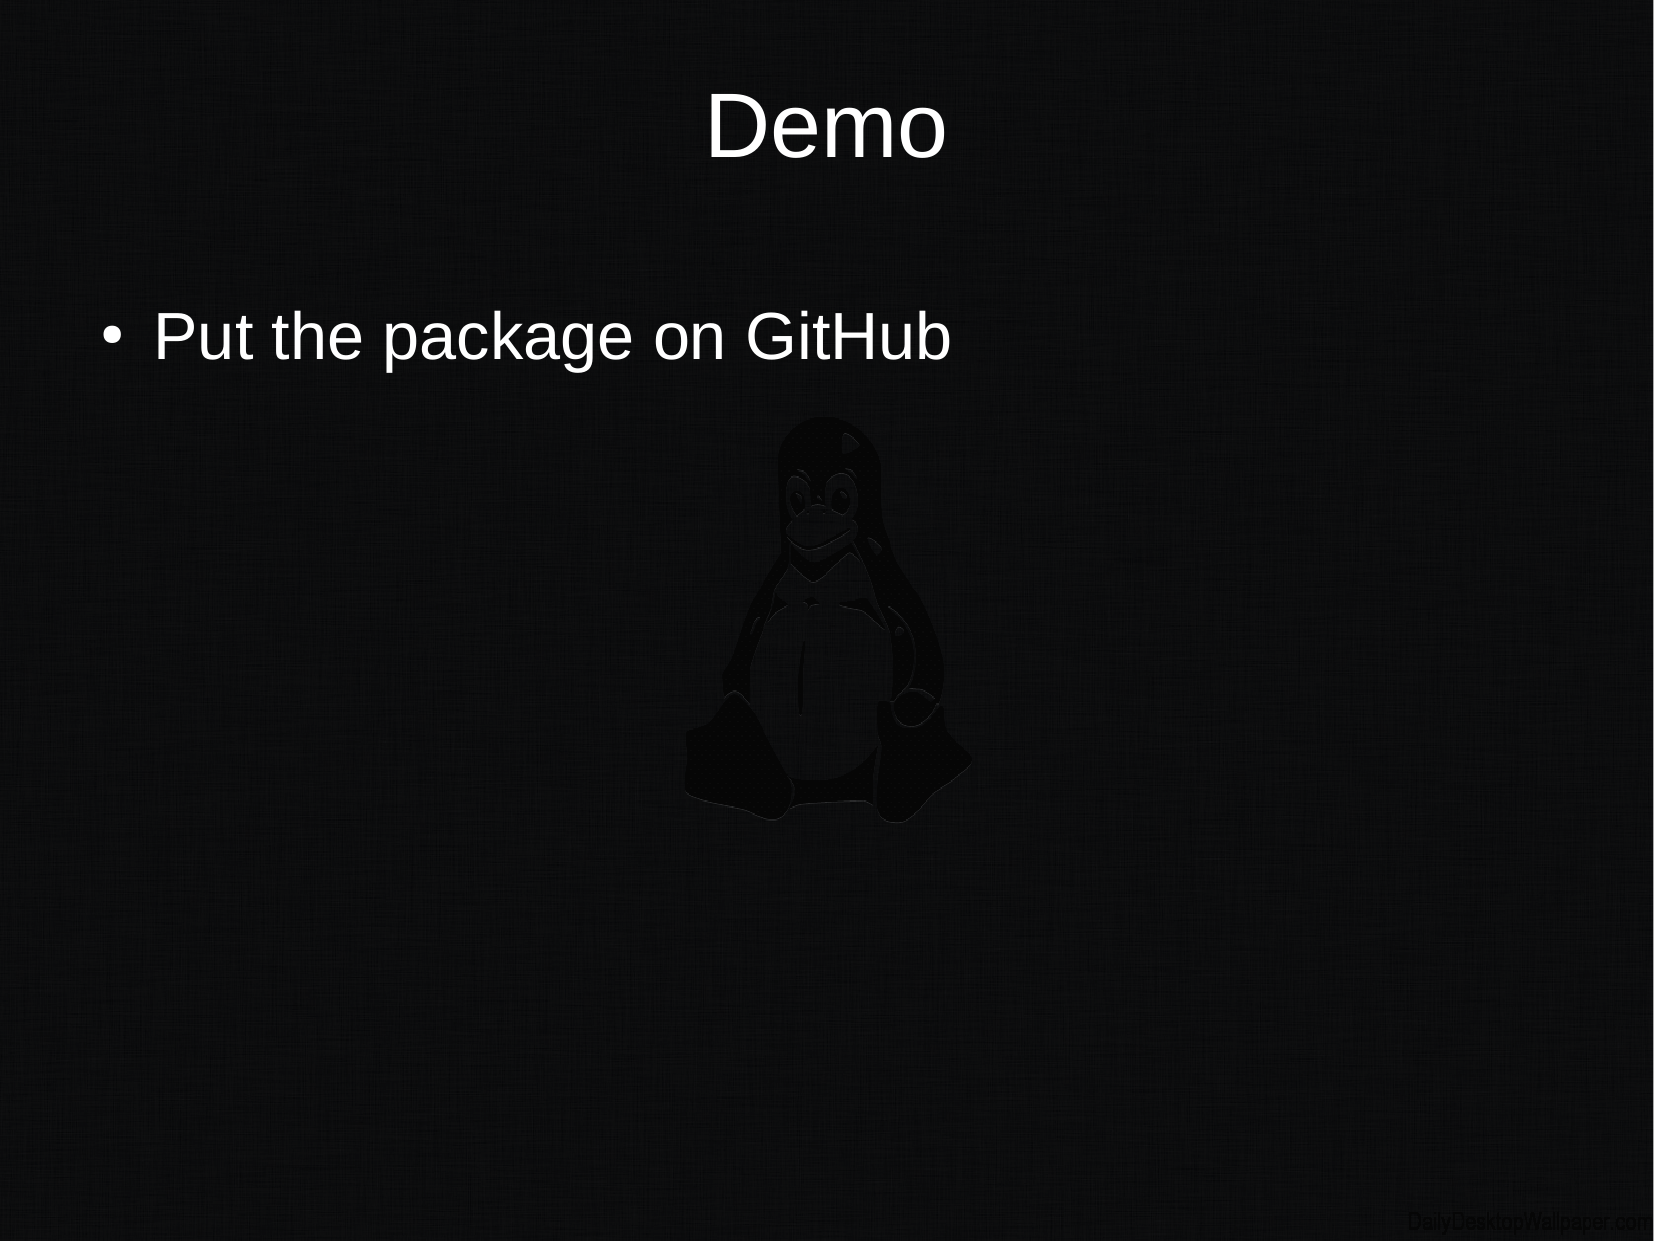

# Demo
Put the package on GitHub